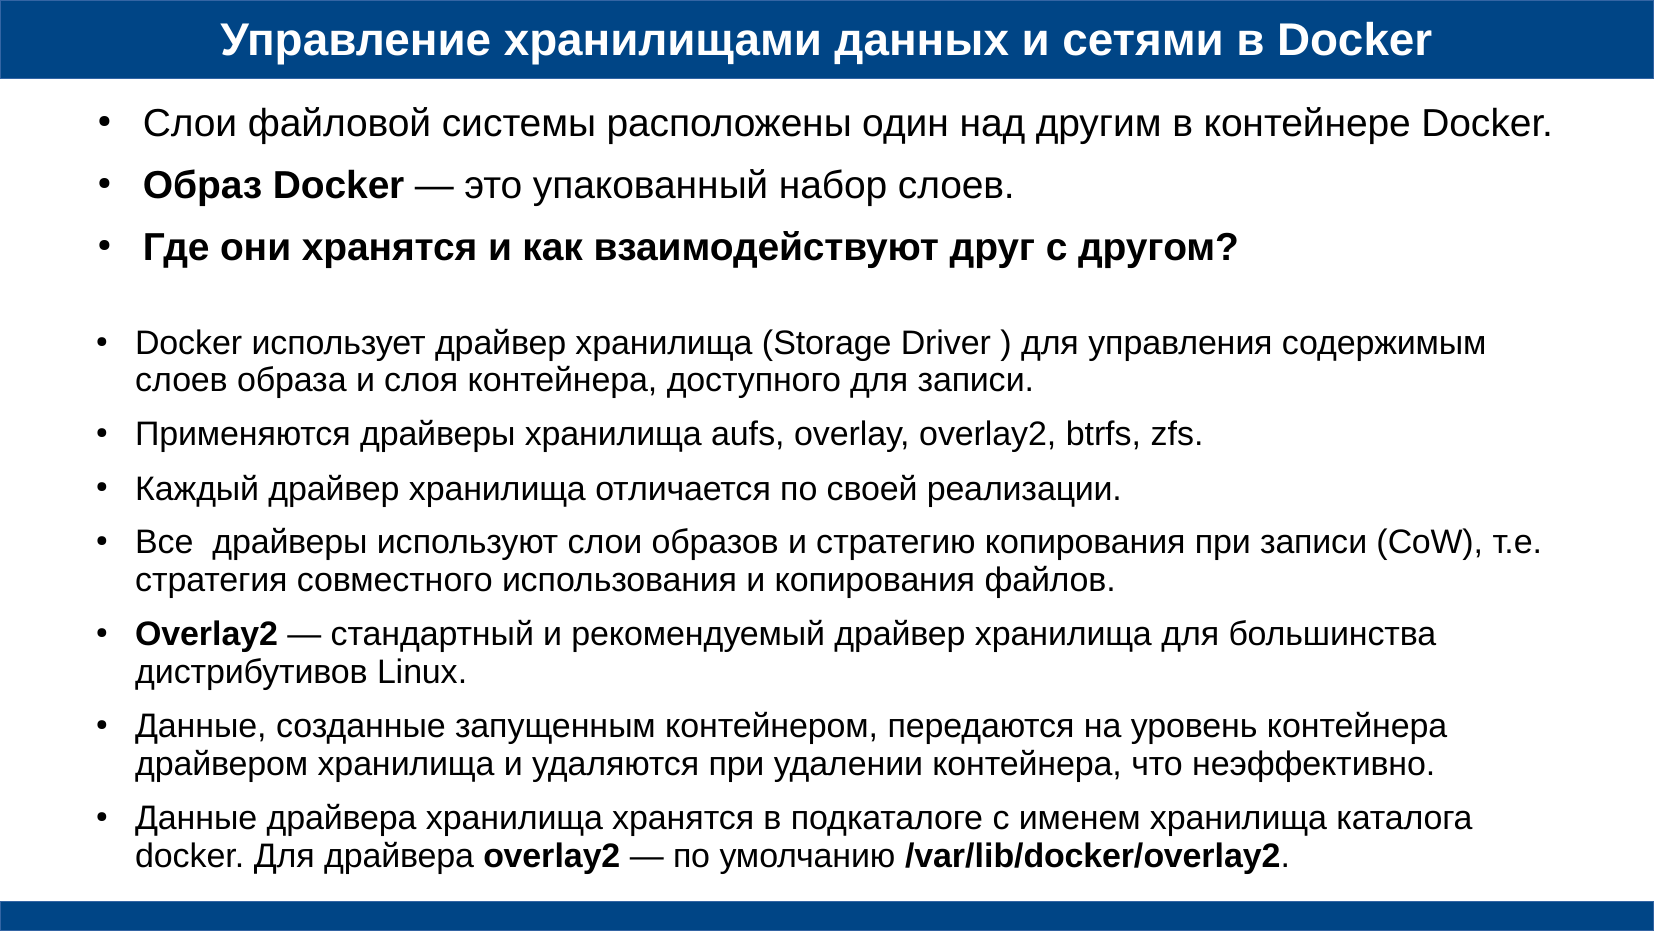

# Управление хранилищами данных и сетями в Docker
Слои файловой системы расположены один над другим в контейнере Docker.
Образ Docker — это упакованный набор слоев.
Где они хранятся и как взаимодействуют друг с другом?
Docker использует драйвер хранилища (Storage Driver ) для управления содержимым слоев образа и слоя контейнера, доступного для записи.
Применяются драйверы хранилища aufs, overlay, overlay2, btrfs, zfs.
Каждый драйвер хранилища отличается по своей реализации.
Все драйверы используют слои образов и стратегию копирования при записи (CoW), т.е. стратегия совместного использования и копирования файлов.
Overlay2 — стандартный и рекомендуемый драйвер хранилища для большинства дистрибутивов Linux.
Данные, созданные запущенным контейнером, передаются на уровень контейнера драйвером хранилища и удаляются при удалении контейнера, что неэффективно.
Данные драйвера хранилища хранятся в подкаталоге с именем хранилища каталога docker. Для драйвера overlay2 — по умолчанию /var/lib/docker/overlay2.